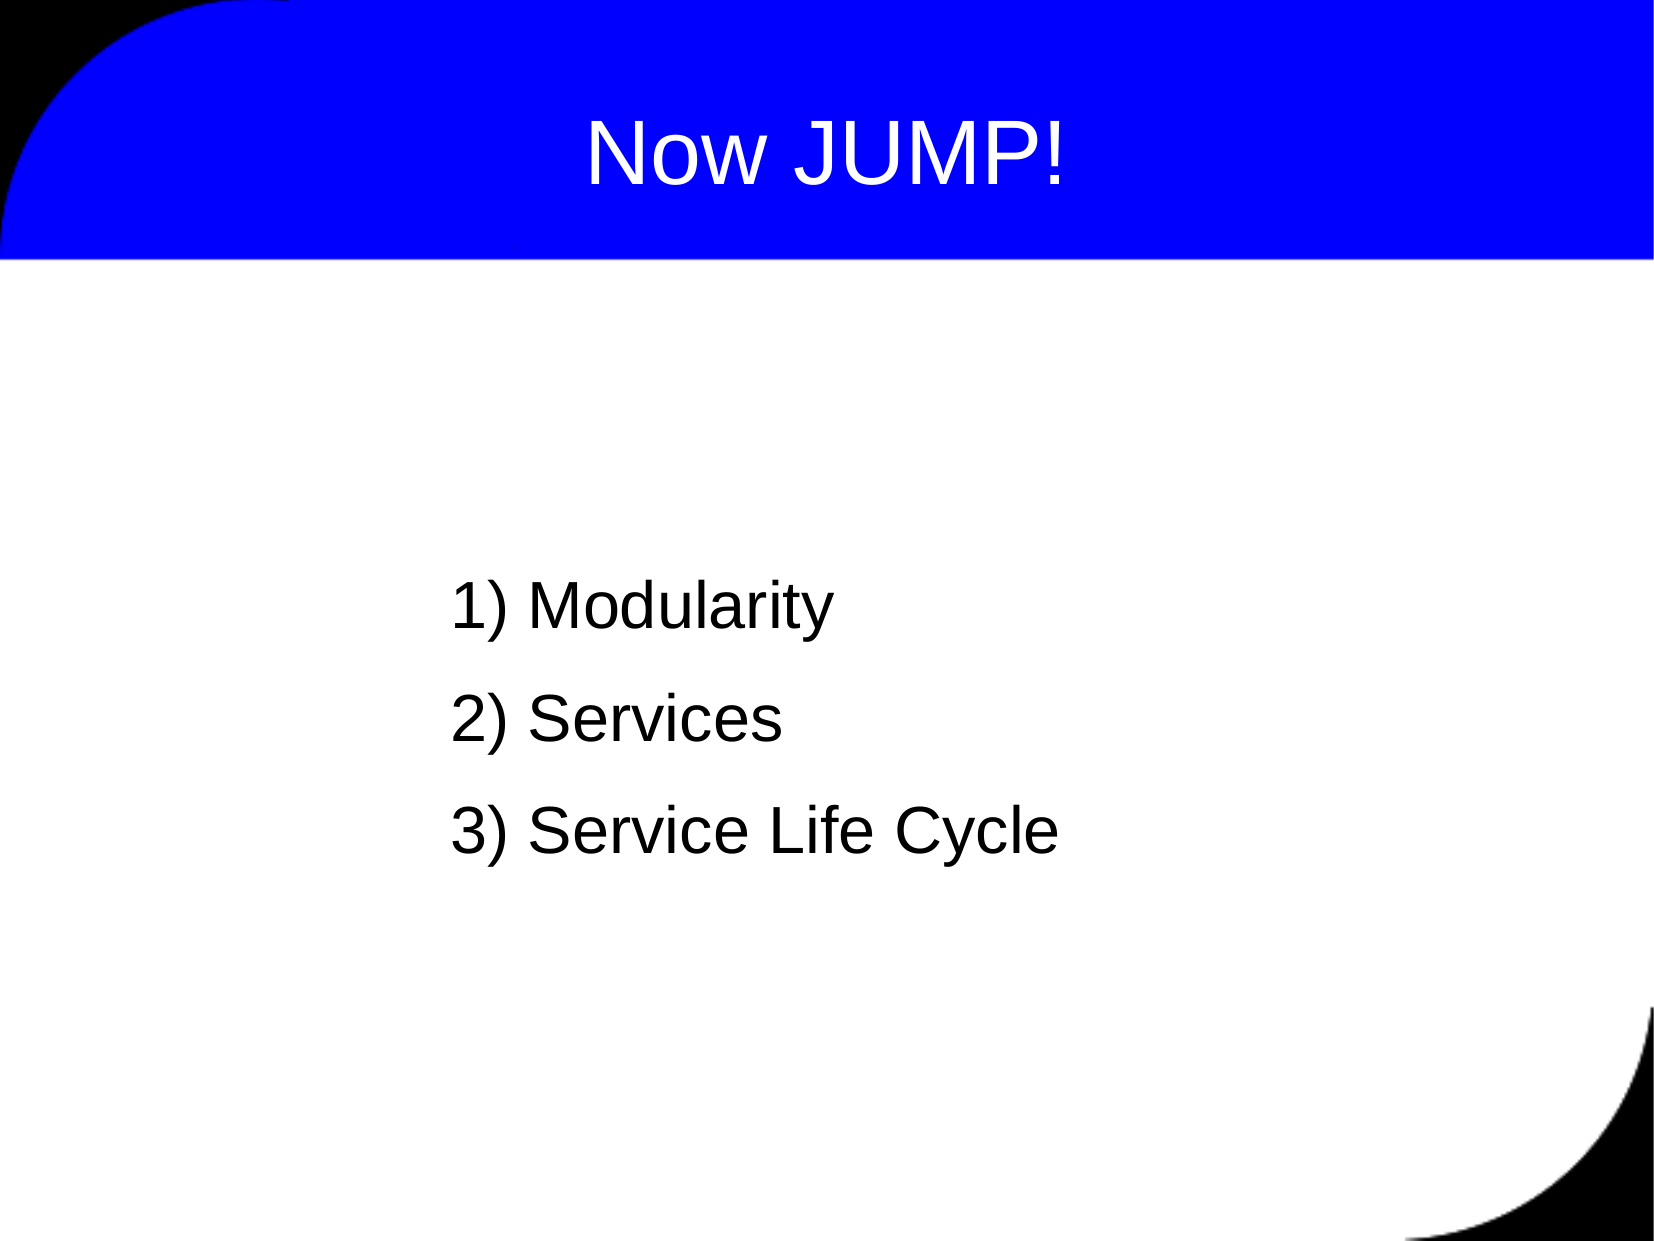

# Now JUMP!
 Modularity
 Services
 Service Life Cycle